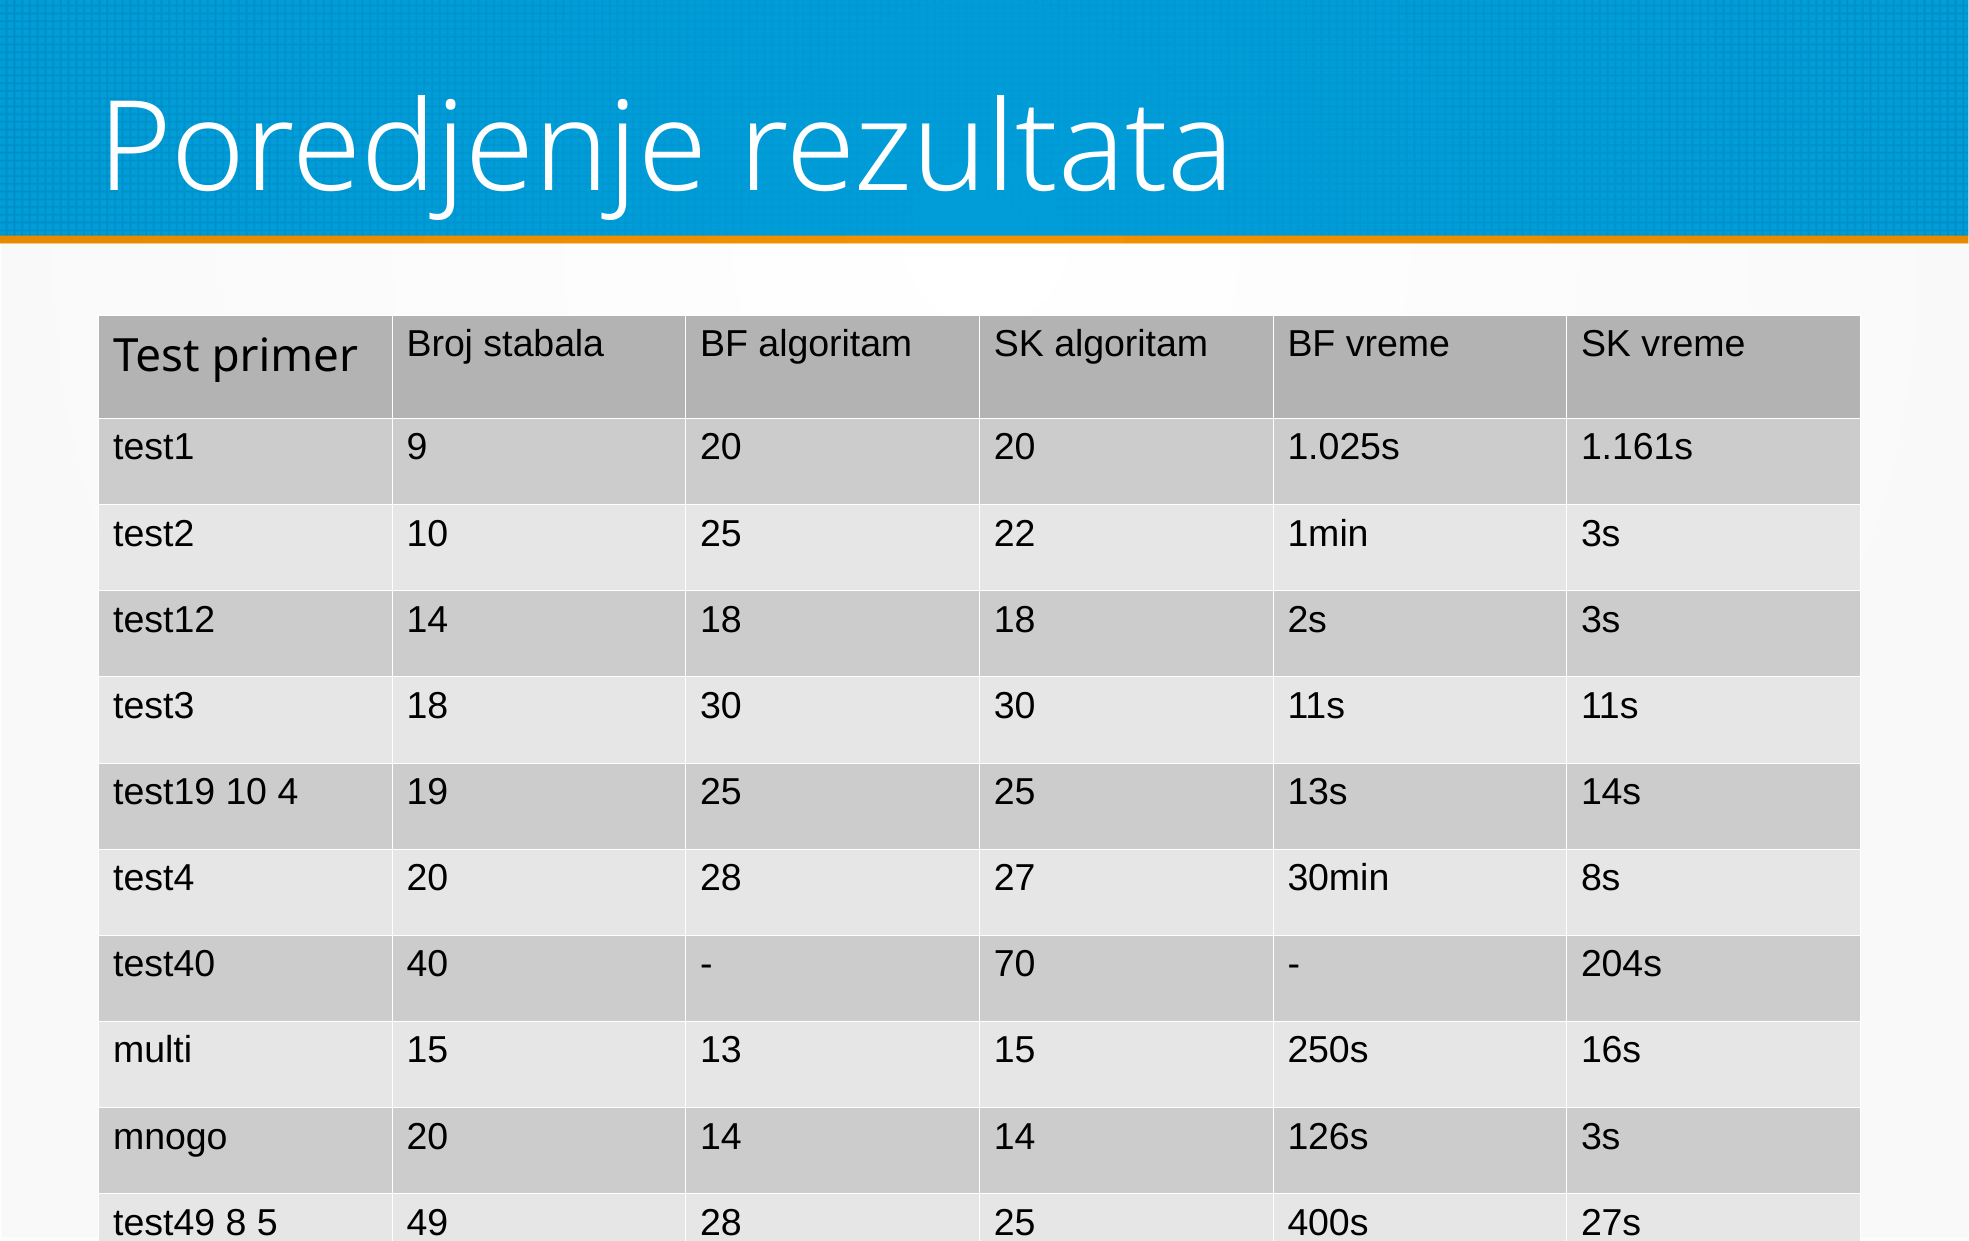

# Poredjenje rezultata
| Test primer | Broj stabala | BF algoritam | SK algoritam | BF vreme | SK vreme |
| --- | --- | --- | --- | --- | --- |
| test1 | 9 | 20 | 20 | 1.025s | 1.161s |
| test2 | 10 | 25 | 22 | 1min | 3s |
| test12 | 14 | 18 | 18 | 2s | 3s |
| test3 | 18 | 30 | 30 | 11s | 11s |
| test19 10 4 | 19 | 25 | 25 | 13s | 14s |
| test4 | 20 | 28 | 27 | 30min | 8s |
| test40 | 40 | - | 70 | - | 204s |
| multi | 15 | 13 | 15 | 250s | 16s |
| mnogo | 20 | 14 | 14 | 126s | 3s |
| test49 8 5 | 49 | 28 | 25 | 400s | 27s |
| bigCollection | 20 | 15 | 15 | 21s | 2s |
| bla1 | 20 | 31 | 31 | 1h | 48s |